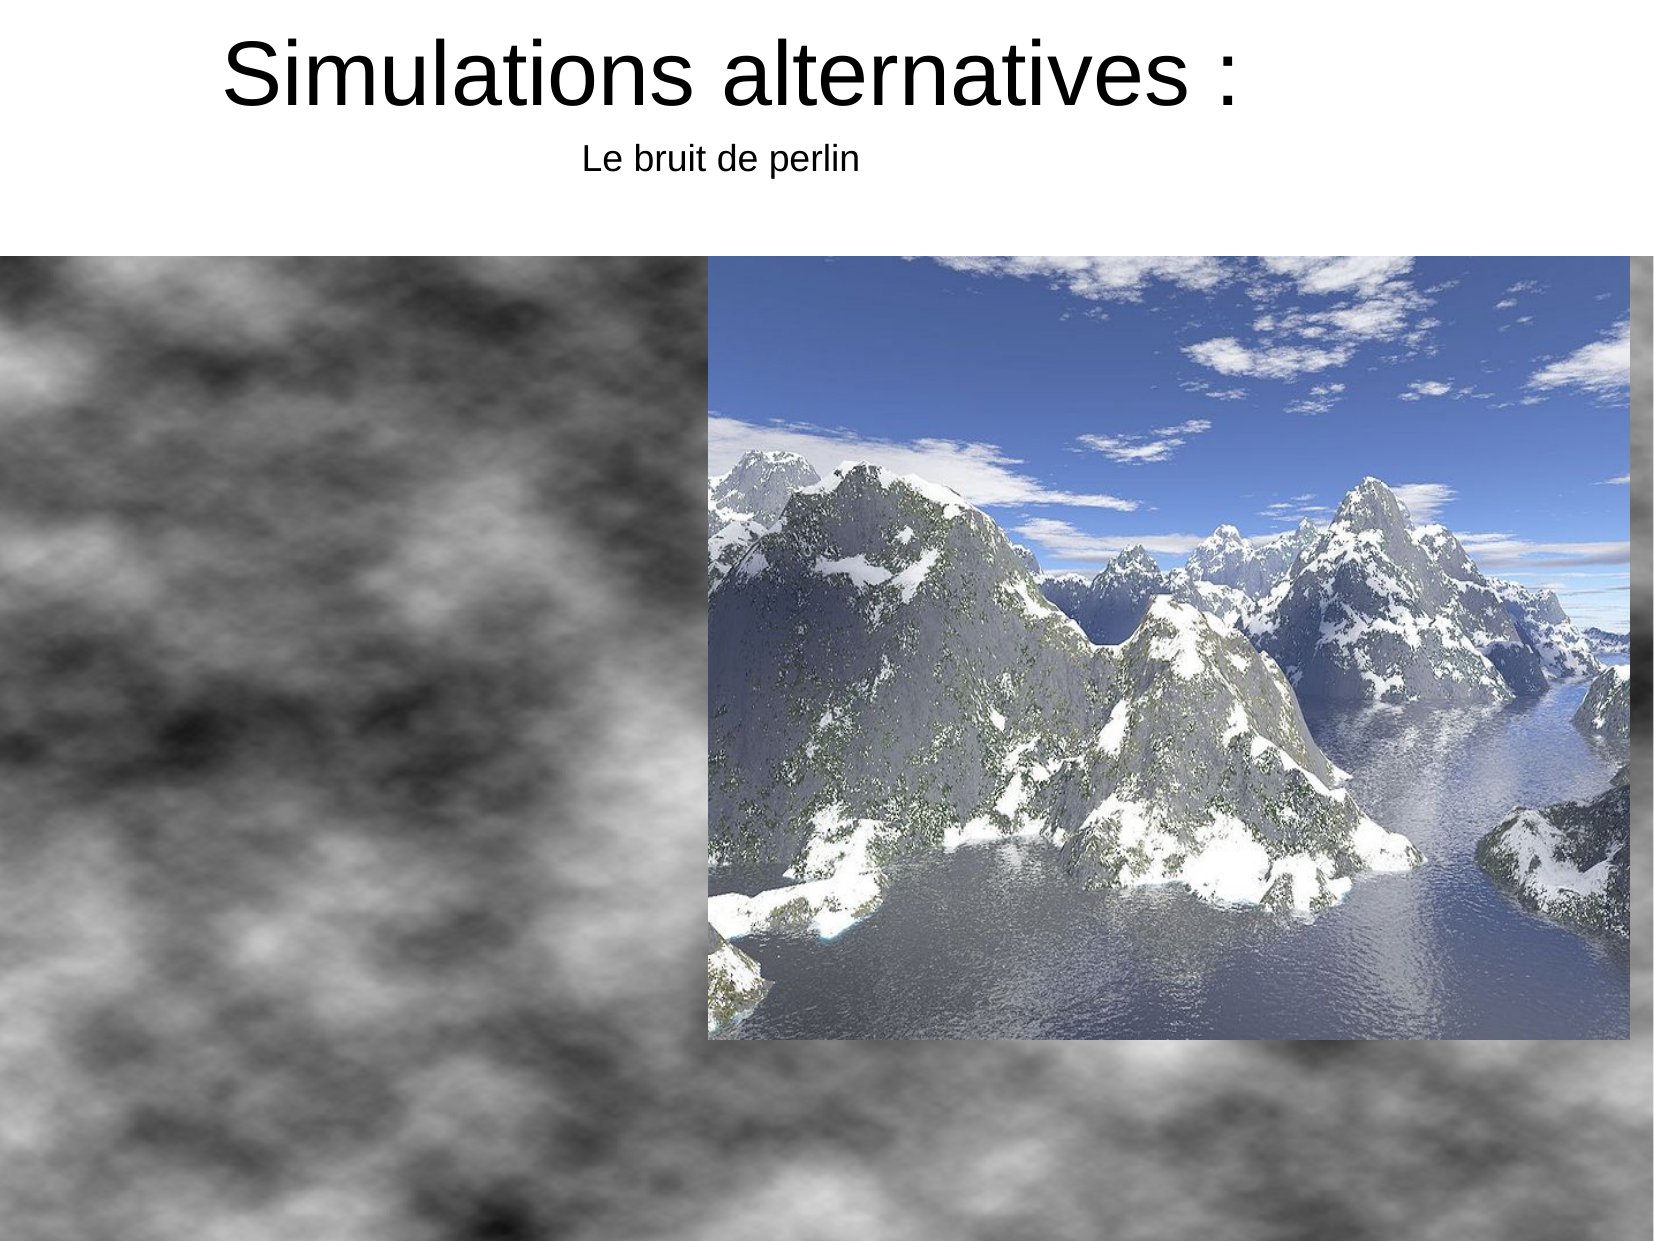

# Simulations alternatives :
Le bruit de perlin